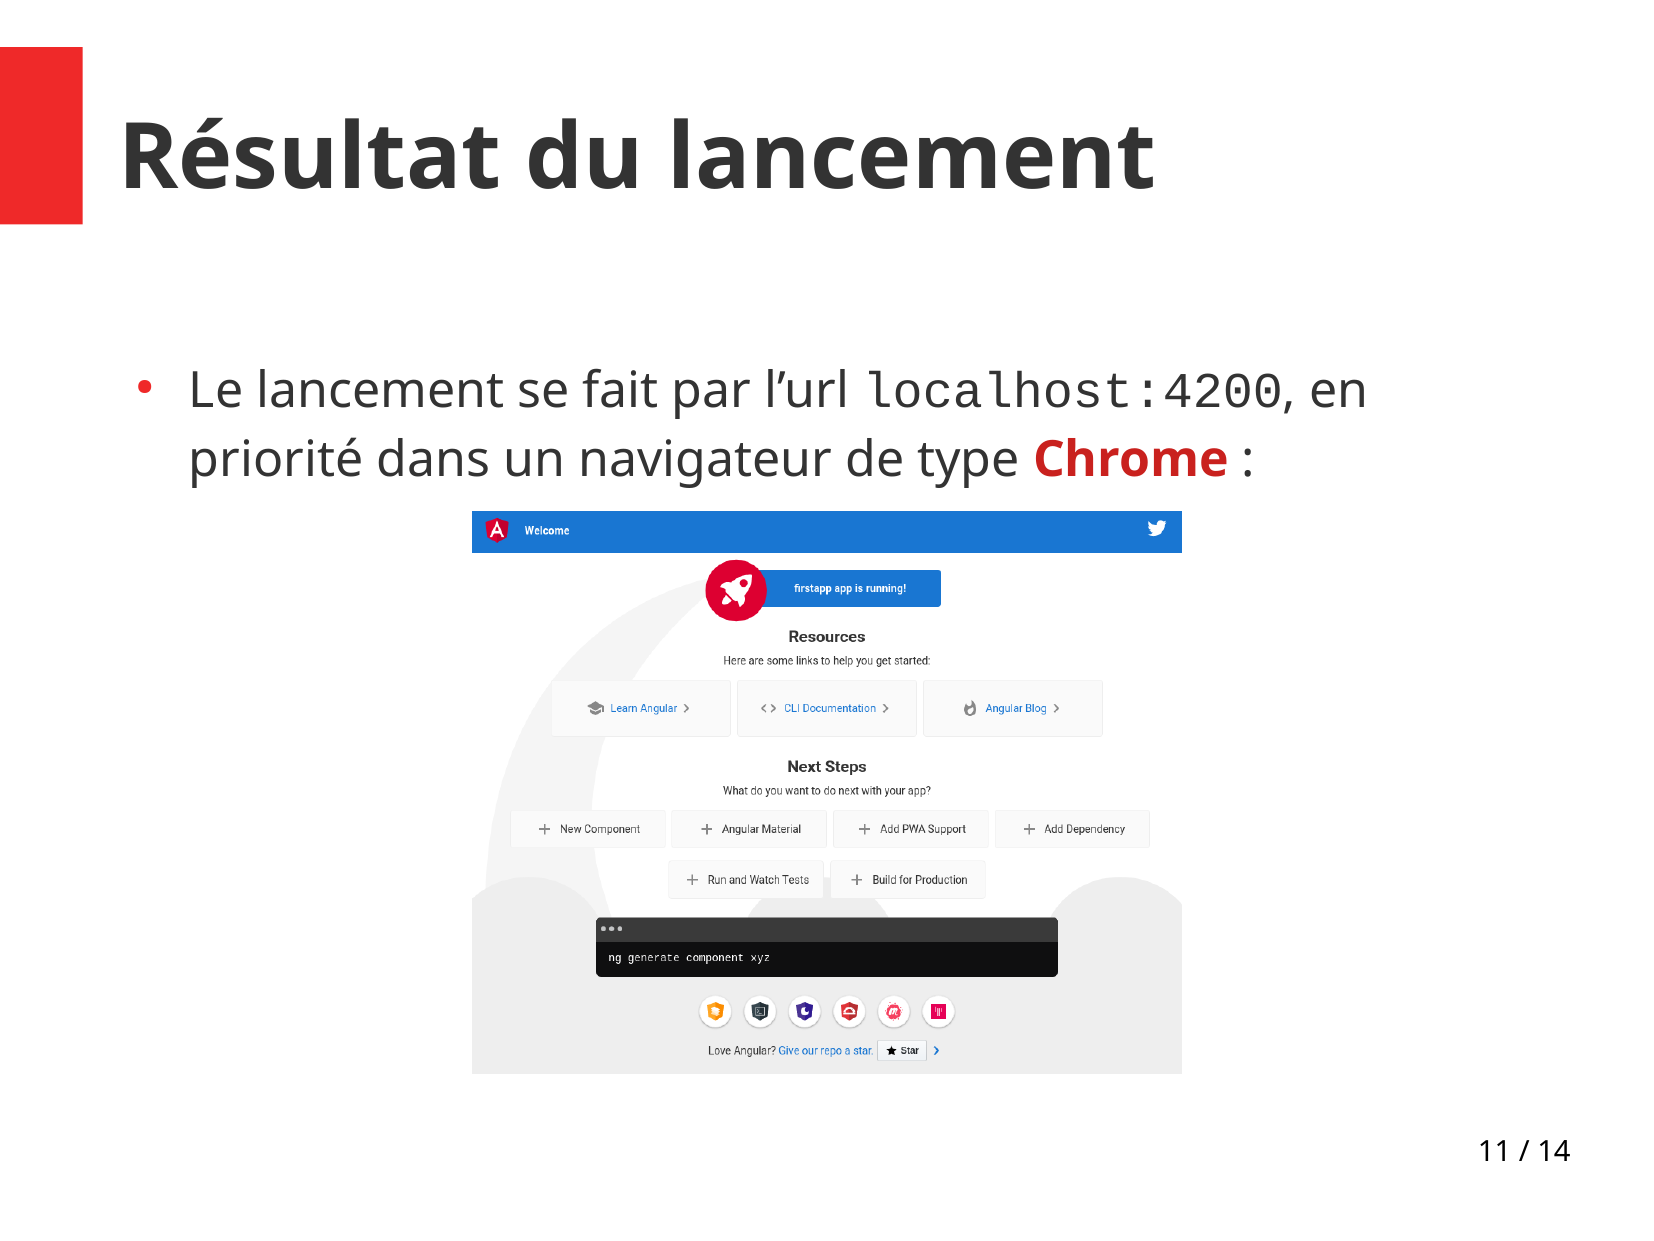

# Résultat du lancement
Le lancement se fait par l’url localhost:4200, en priorité dans un navigateur de type Chrome :
11